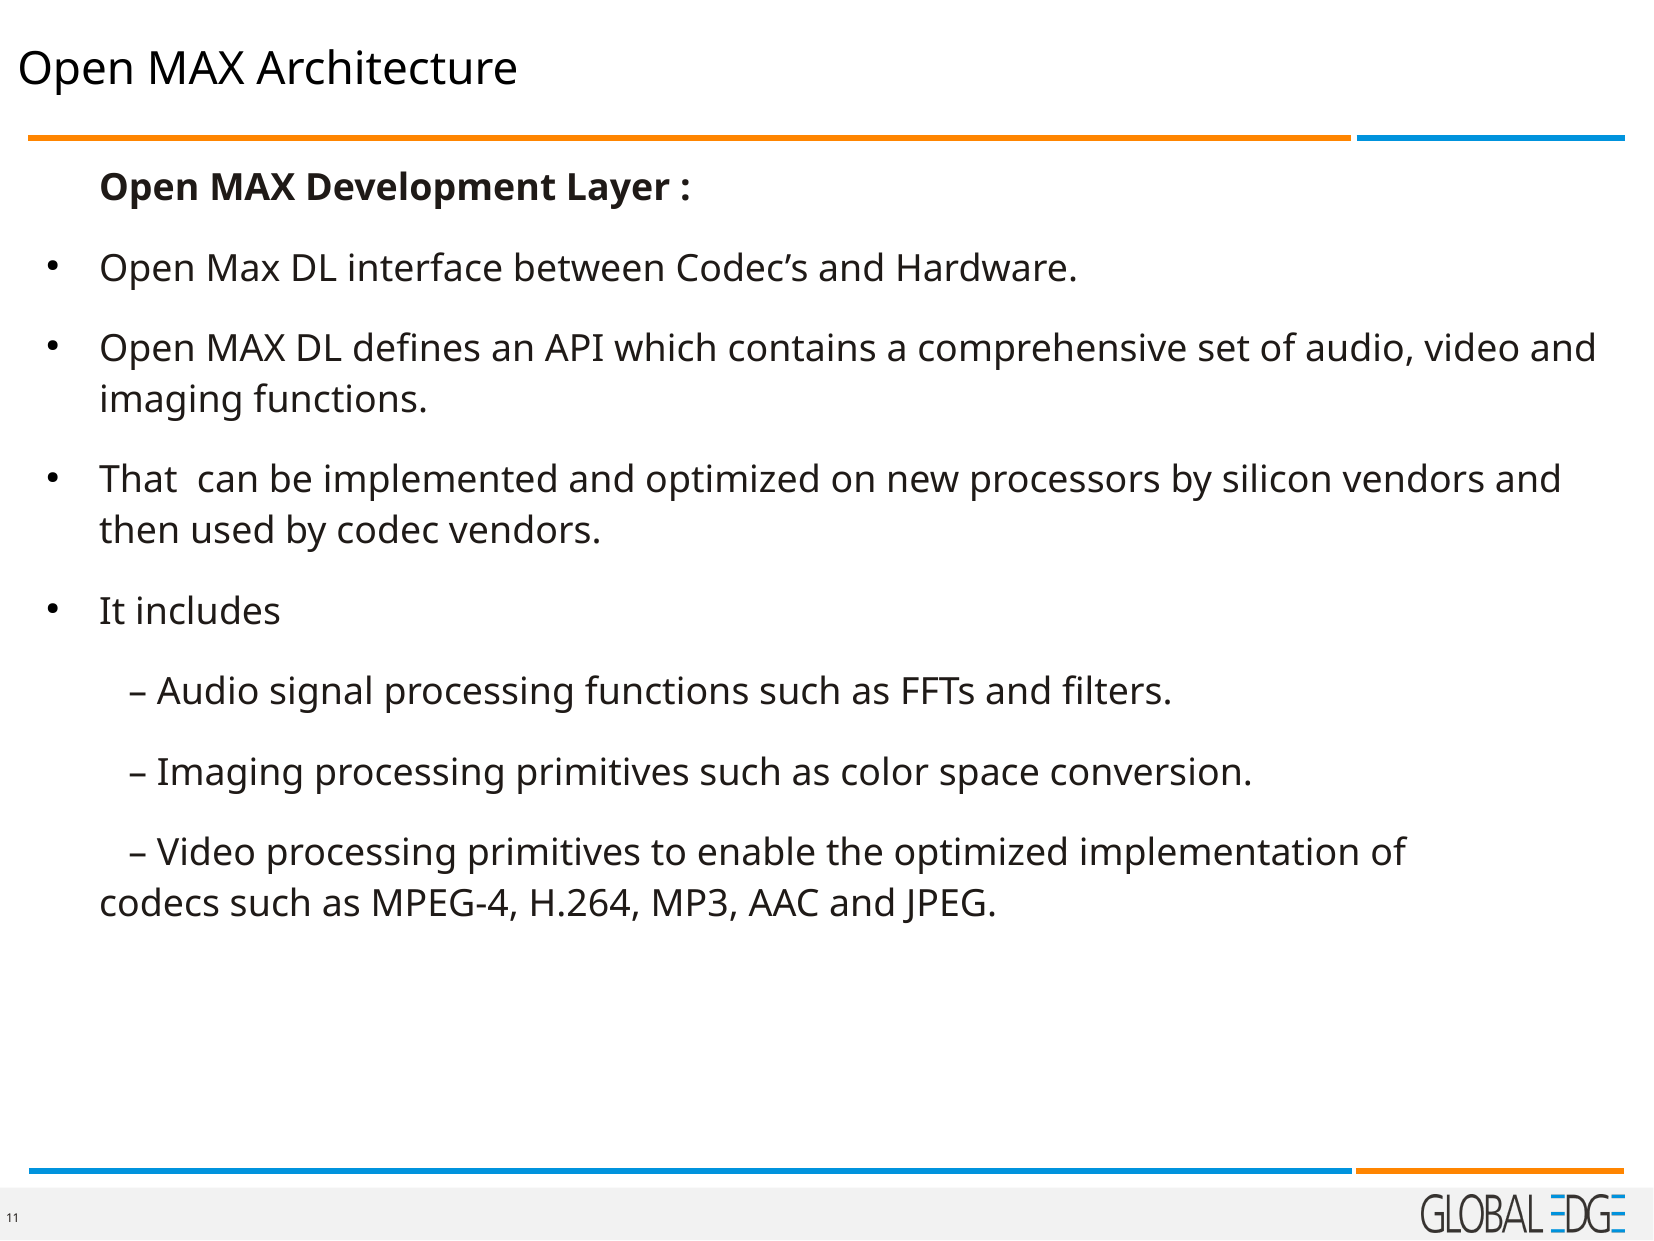

# Open MAX Architecture
Open MAX Development Layer :
Open Max DL interface between Codec’s and Hardware.
Open MAX DL defines an API which contains a comprehensive set of audio, video and imaging functions.
That can be implemented and optimized on new processors by silicon vendors and then used by codec vendors.
It includes
 – Audio signal processing functions such as FFTs and filters.
 – Imaging processing primitives such as color space conversion.
 – Video processing primitives to enable the optimized implementation of codecs such as MPEG-4, H.264, MP3, AAC and JPEG.